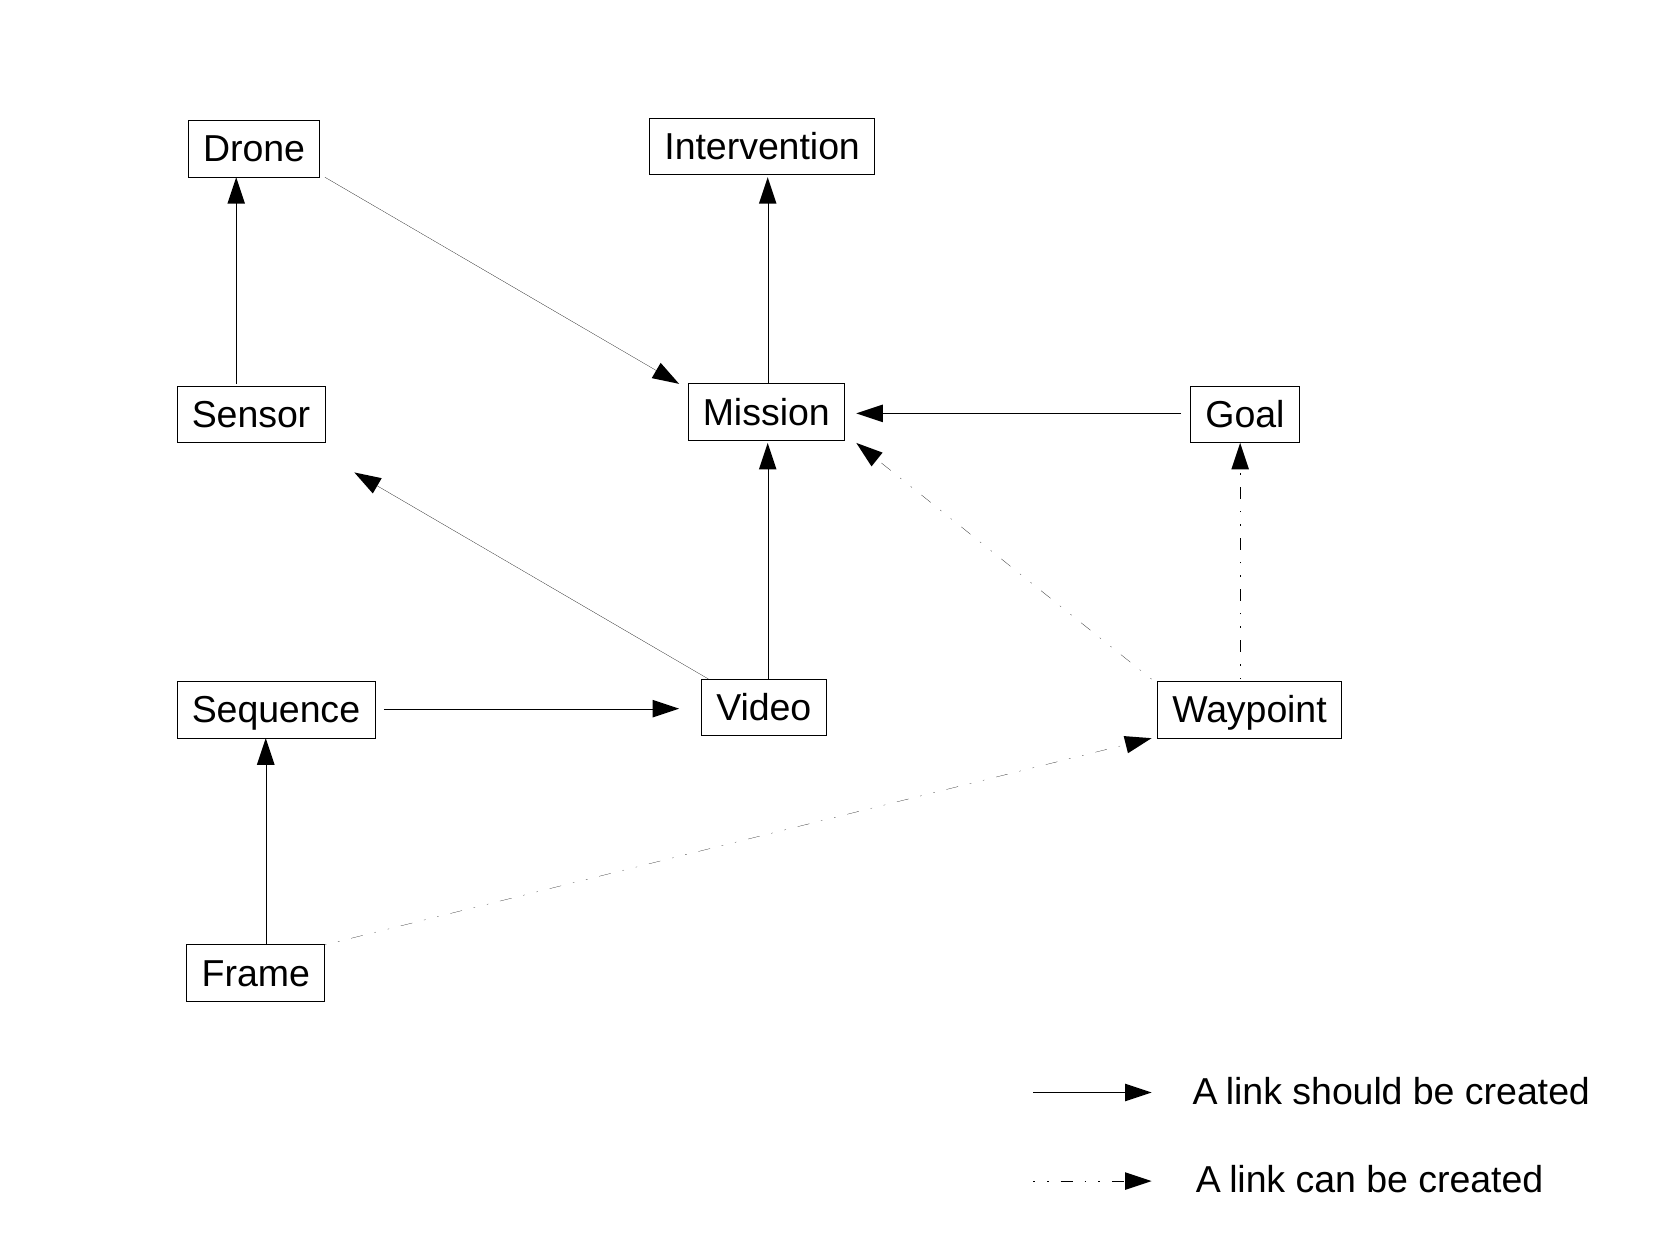

Intervention
Drone
Mission
Sensor
Goal
Video
Sequence
Waypoint
Frame
A link should be created
A link can be created